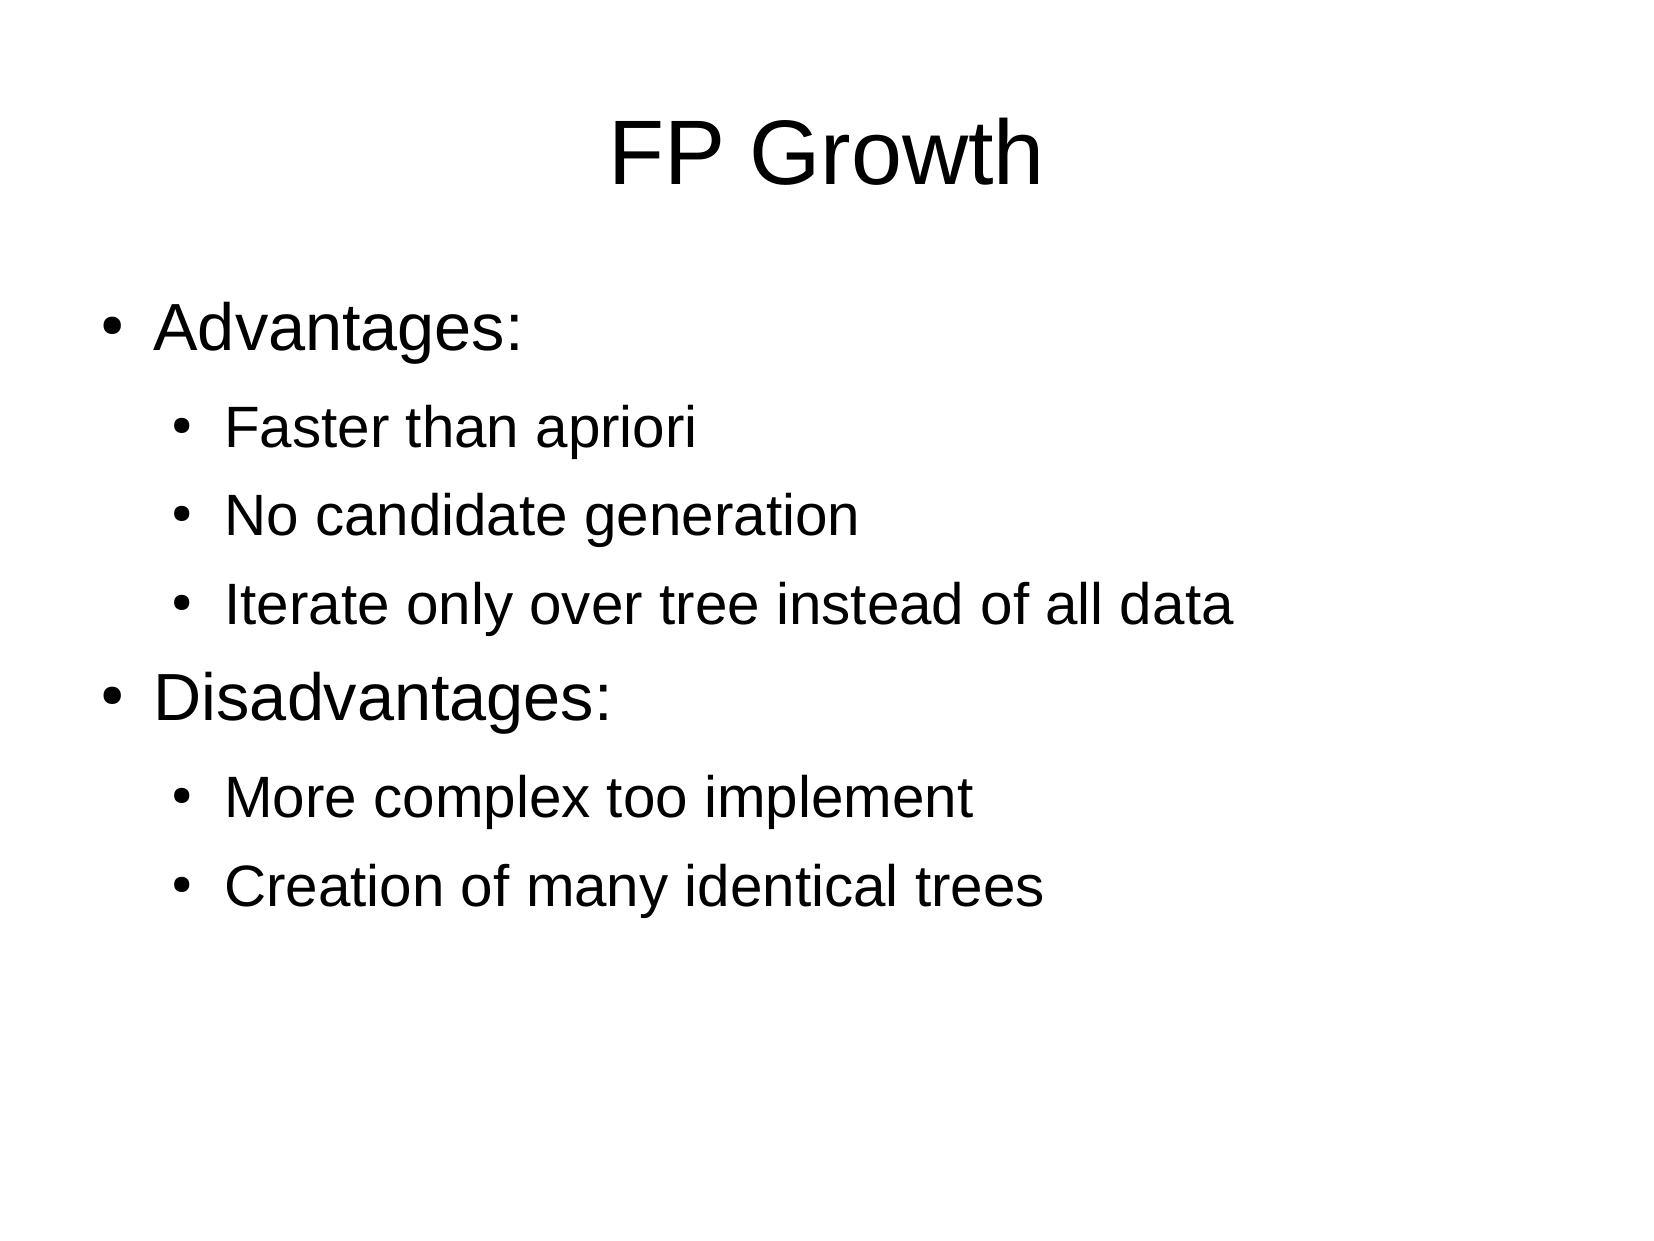

# FP Growth
Advantages:
Faster than apriori
No candidate generation
Iterate only over tree instead of all data
Disadvantages:
More complex too implement
Creation of many identical trees